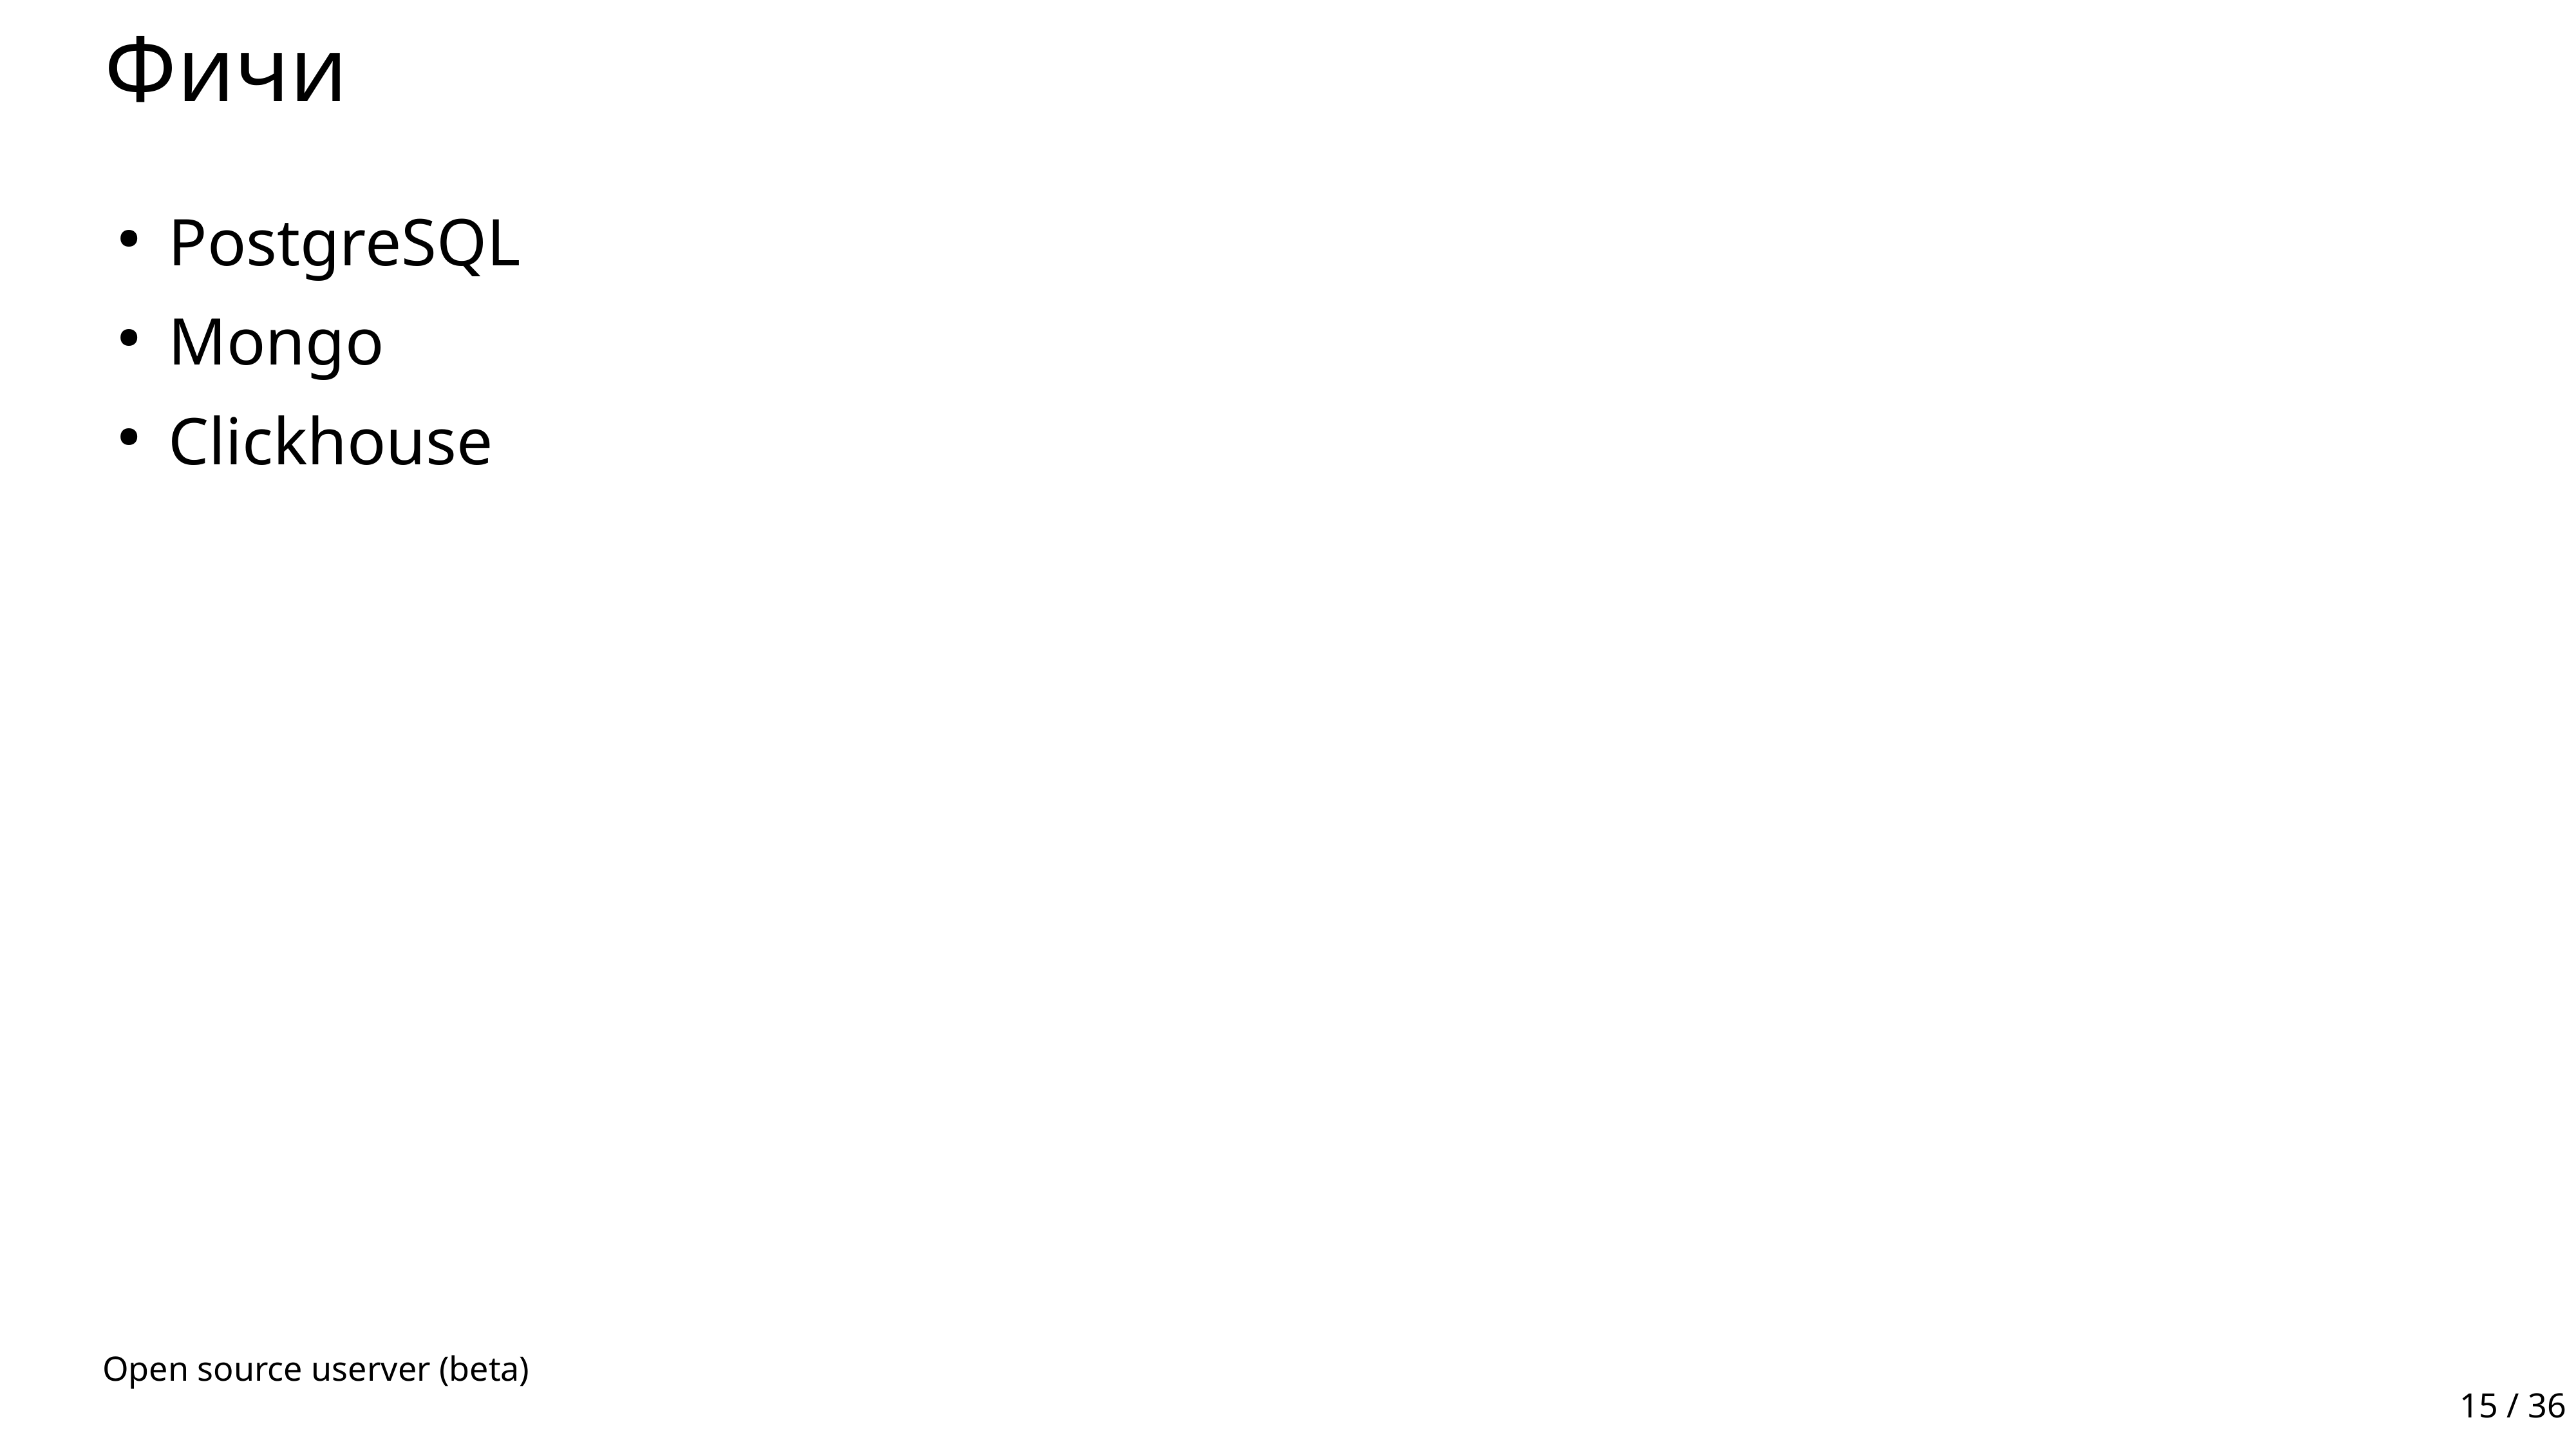

Фичи
# PostgreSQL
 Mongo
 Clickhouse
Open source userver (beta)